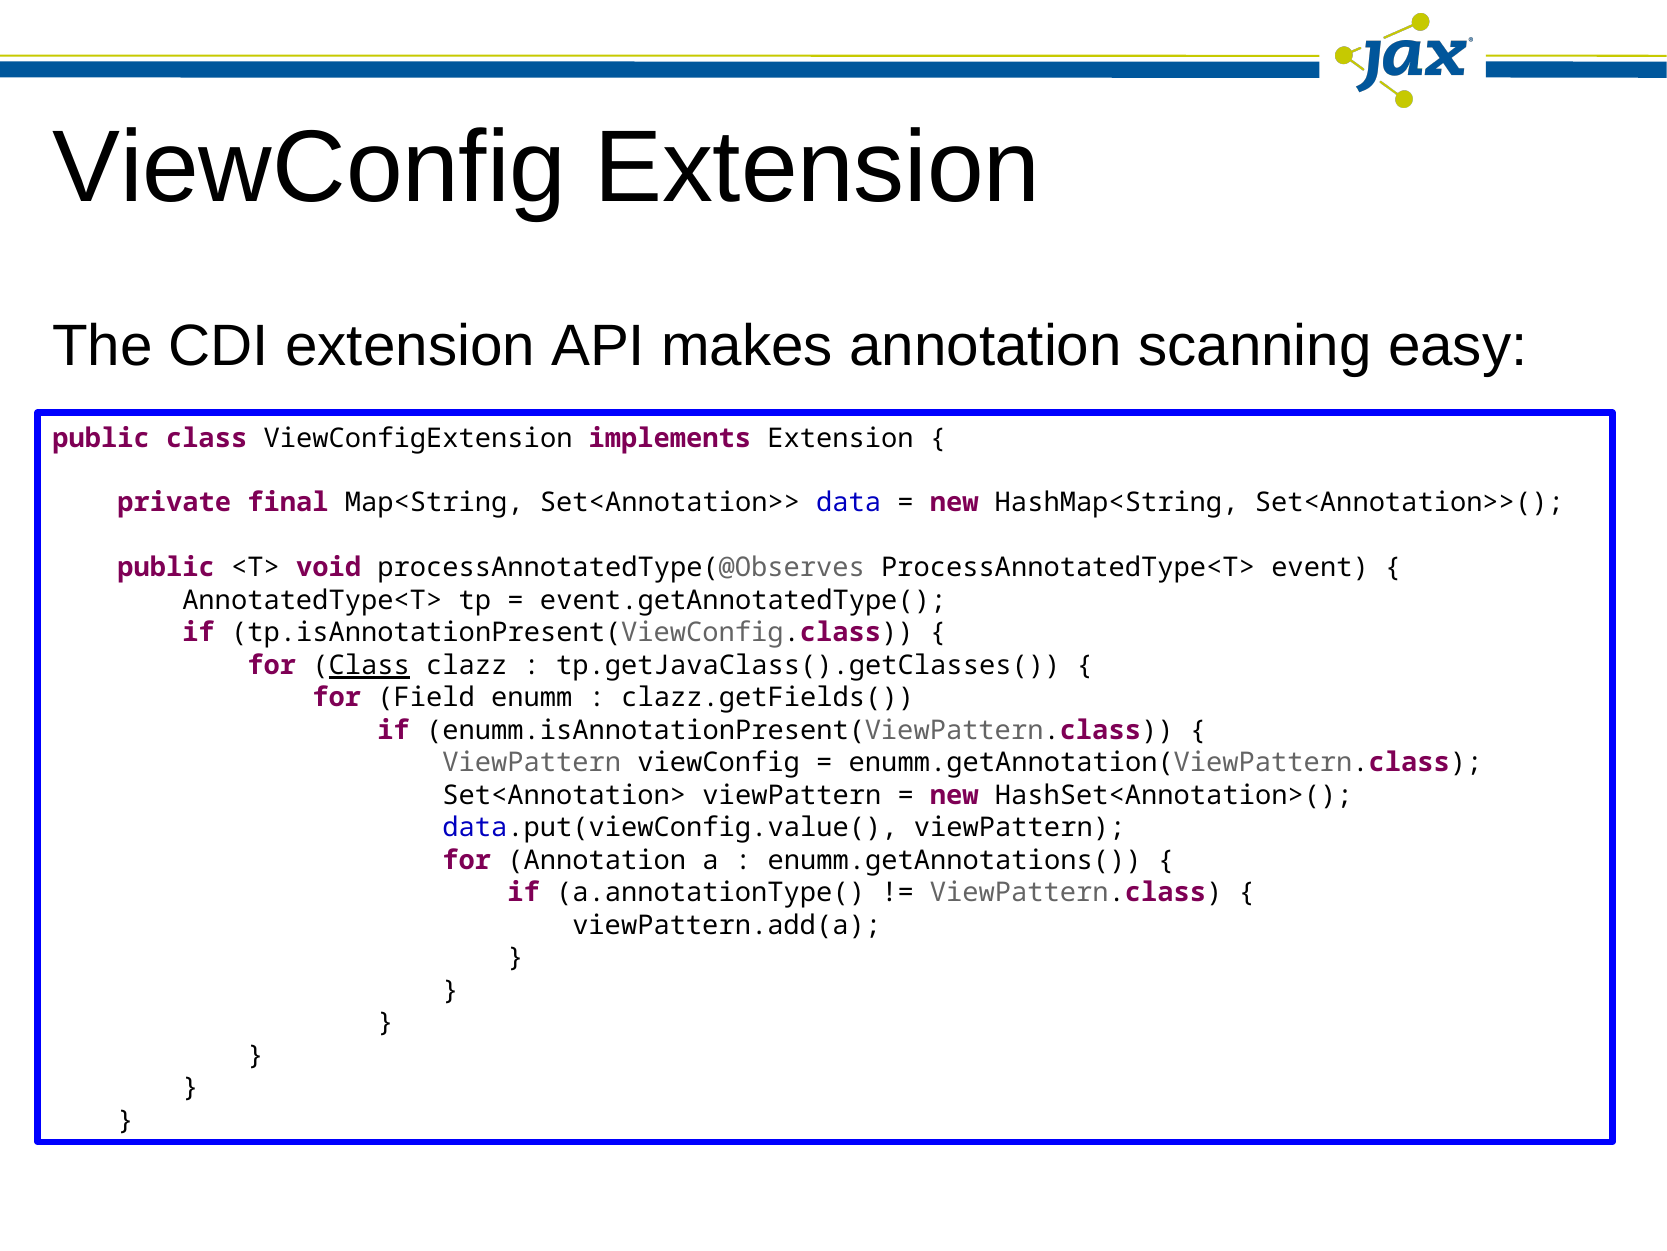

# ViewConfig Extension
The CDI extension API makes annotation scanning easy:
public class ViewConfigExtension implements Extension {
 private final Map<String, Set<Annotation>> data = new HashMap<String, Set<Annotation>>();
 public <T> void processAnnotatedType(@Observes ProcessAnnotatedType<T> event) {
 AnnotatedType<T> tp = event.getAnnotatedType();
 if (tp.isAnnotationPresent(ViewConfig.class)) {
 for (Class clazz : tp.getJavaClass().getClasses()) {
 for (Field enumm : clazz.getFields())
 if (enumm.isAnnotationPresent(ViewPattern.class)) {
 ViewPattern viewConfig = enumm.getAnnotation(ViewPattern.class);
 Set<Annotation> viewPattern = new HashSet<Annotation>();
 data.put(viewConfig.value(), viewPattern);
 for (Annotation a : enumm.getAnnotations()) {
 if (a.annotationType() != ViewPattern.class) {
 viewPattern.add(a);
 }
 }
 }
 }
 }
 }